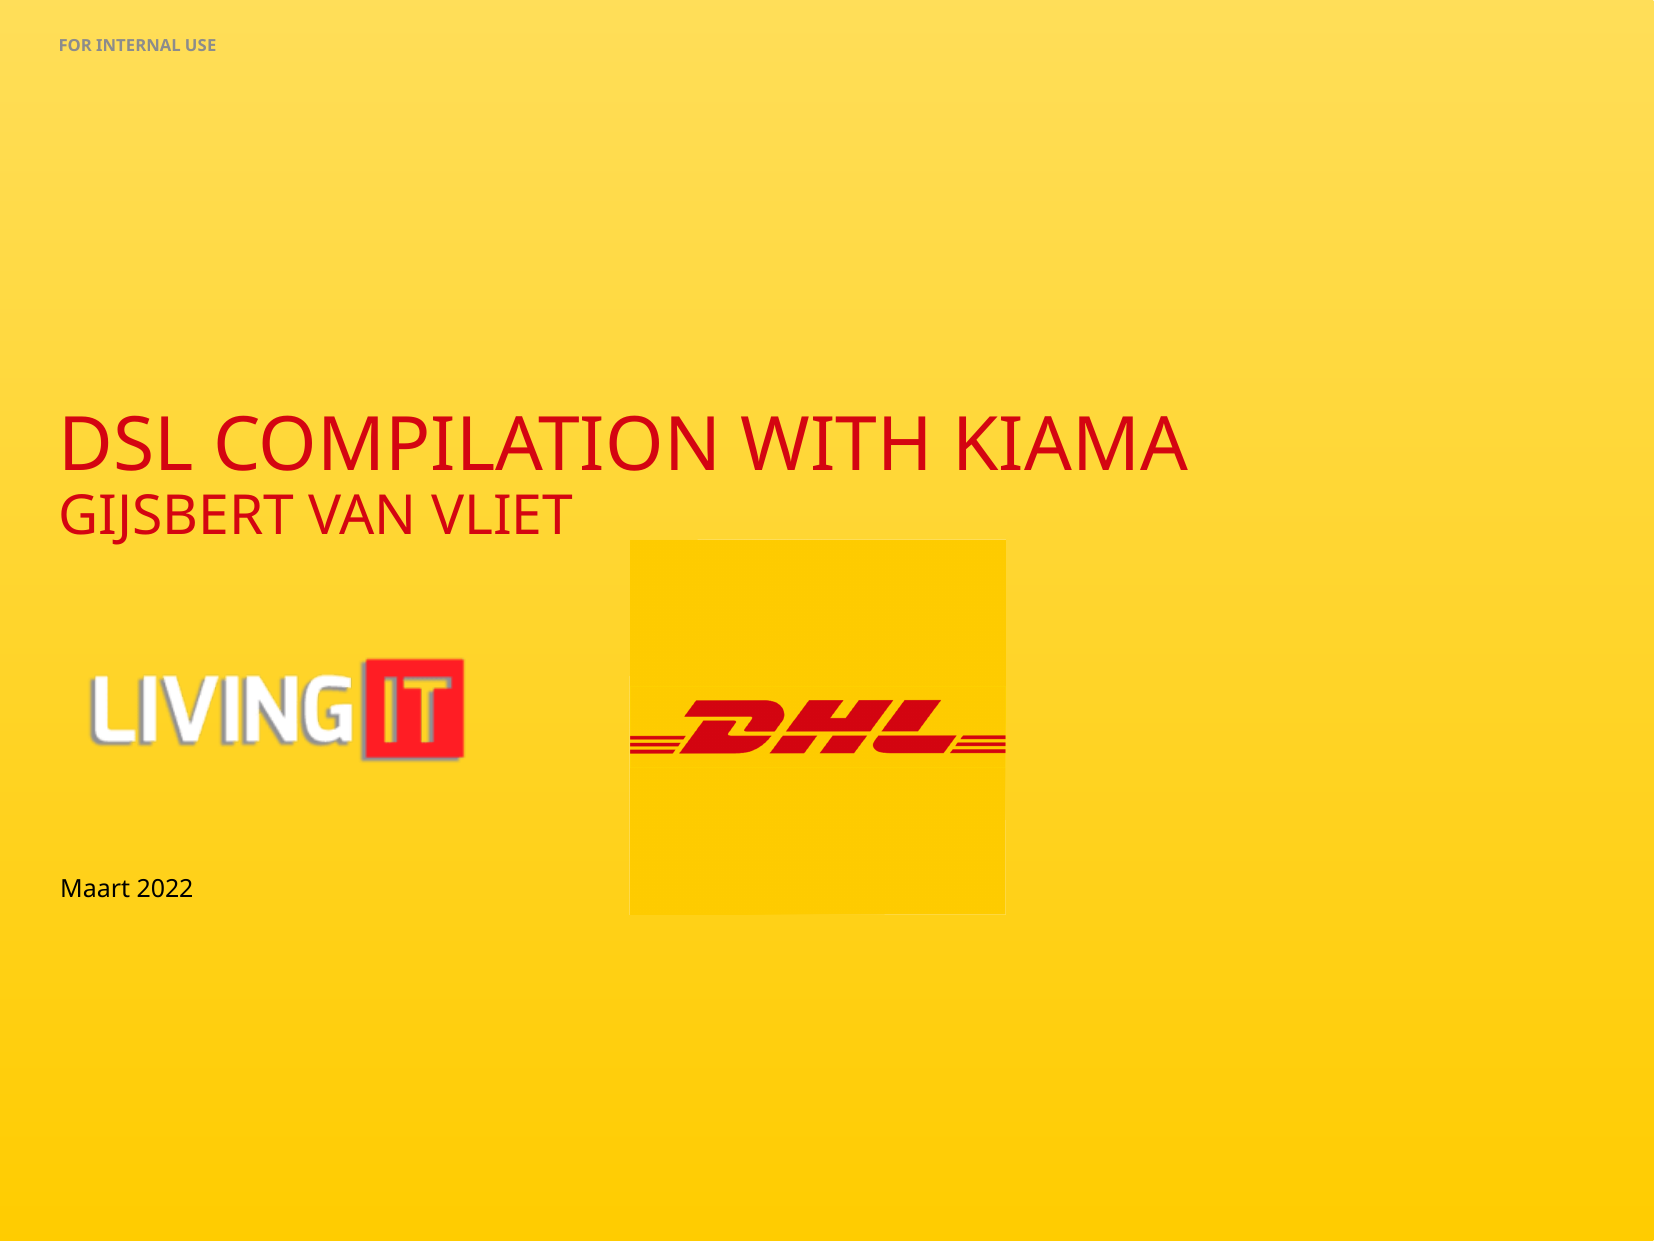

DSL compilation with kiama
# Gijsbert van Vliet
Maart 2022